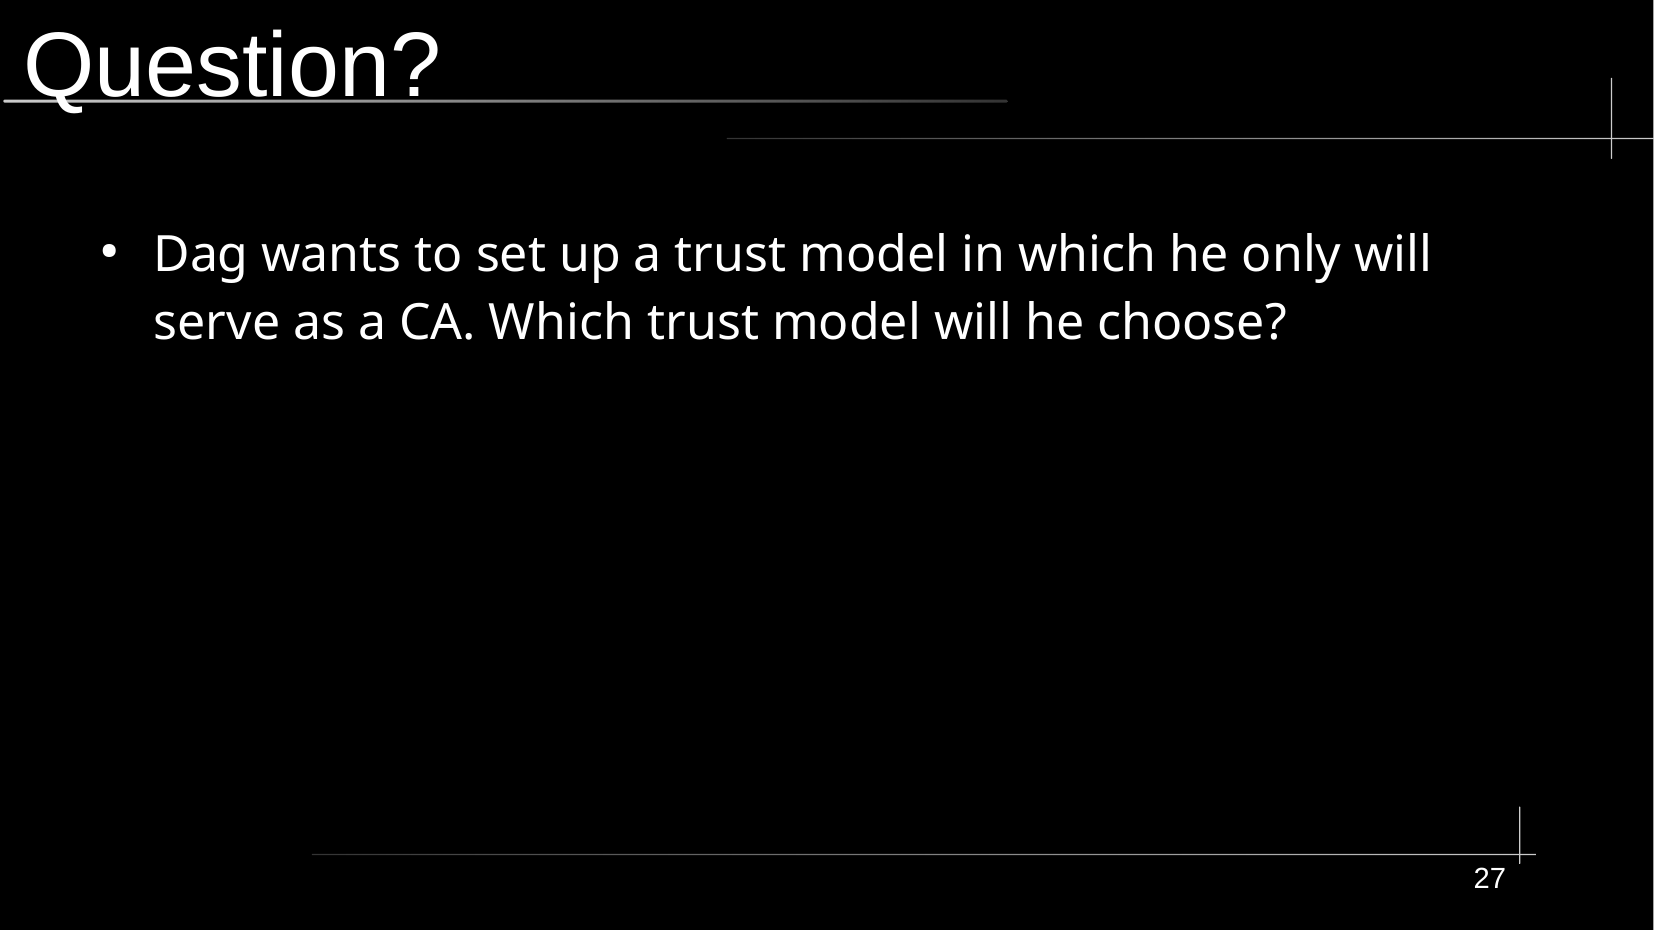

# Question?
Dag wants to set up a trust model in which he only will serve as a CA. Which trust model will he choose?
27